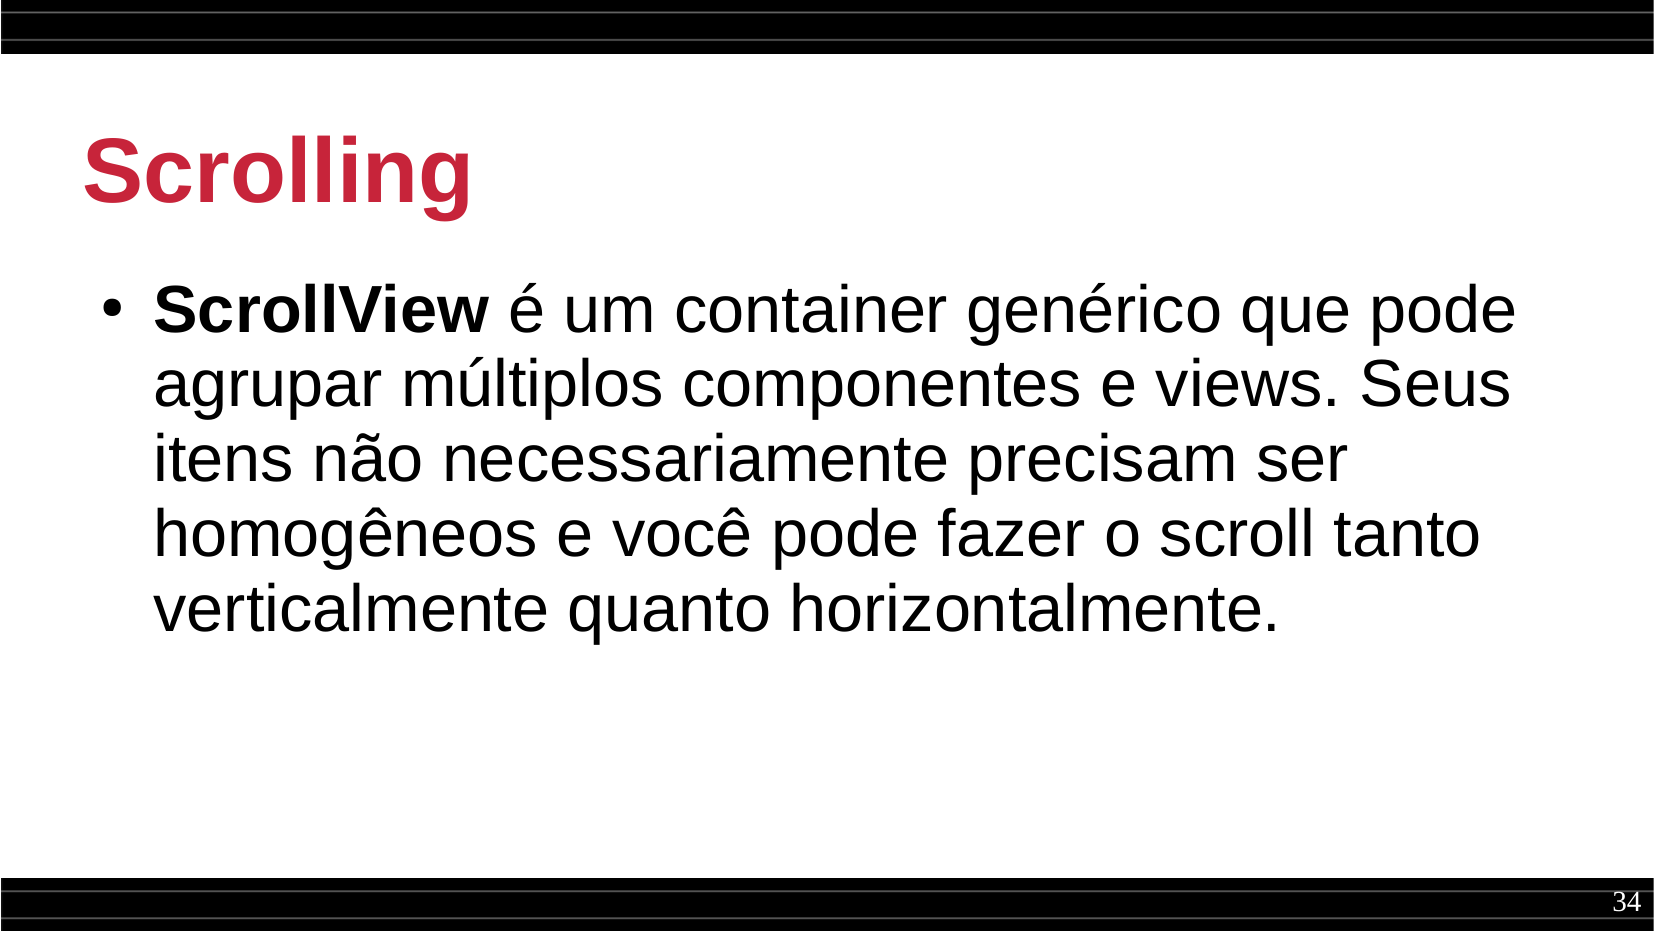

# Scrolling
ScrollView é um container genérico que pode agrupar múltiplos componentes e views. Seus itens não necessariamente precisam ser homogêneos e você pode fazer o scroll tanto verticalmente quanto horizontalmente.